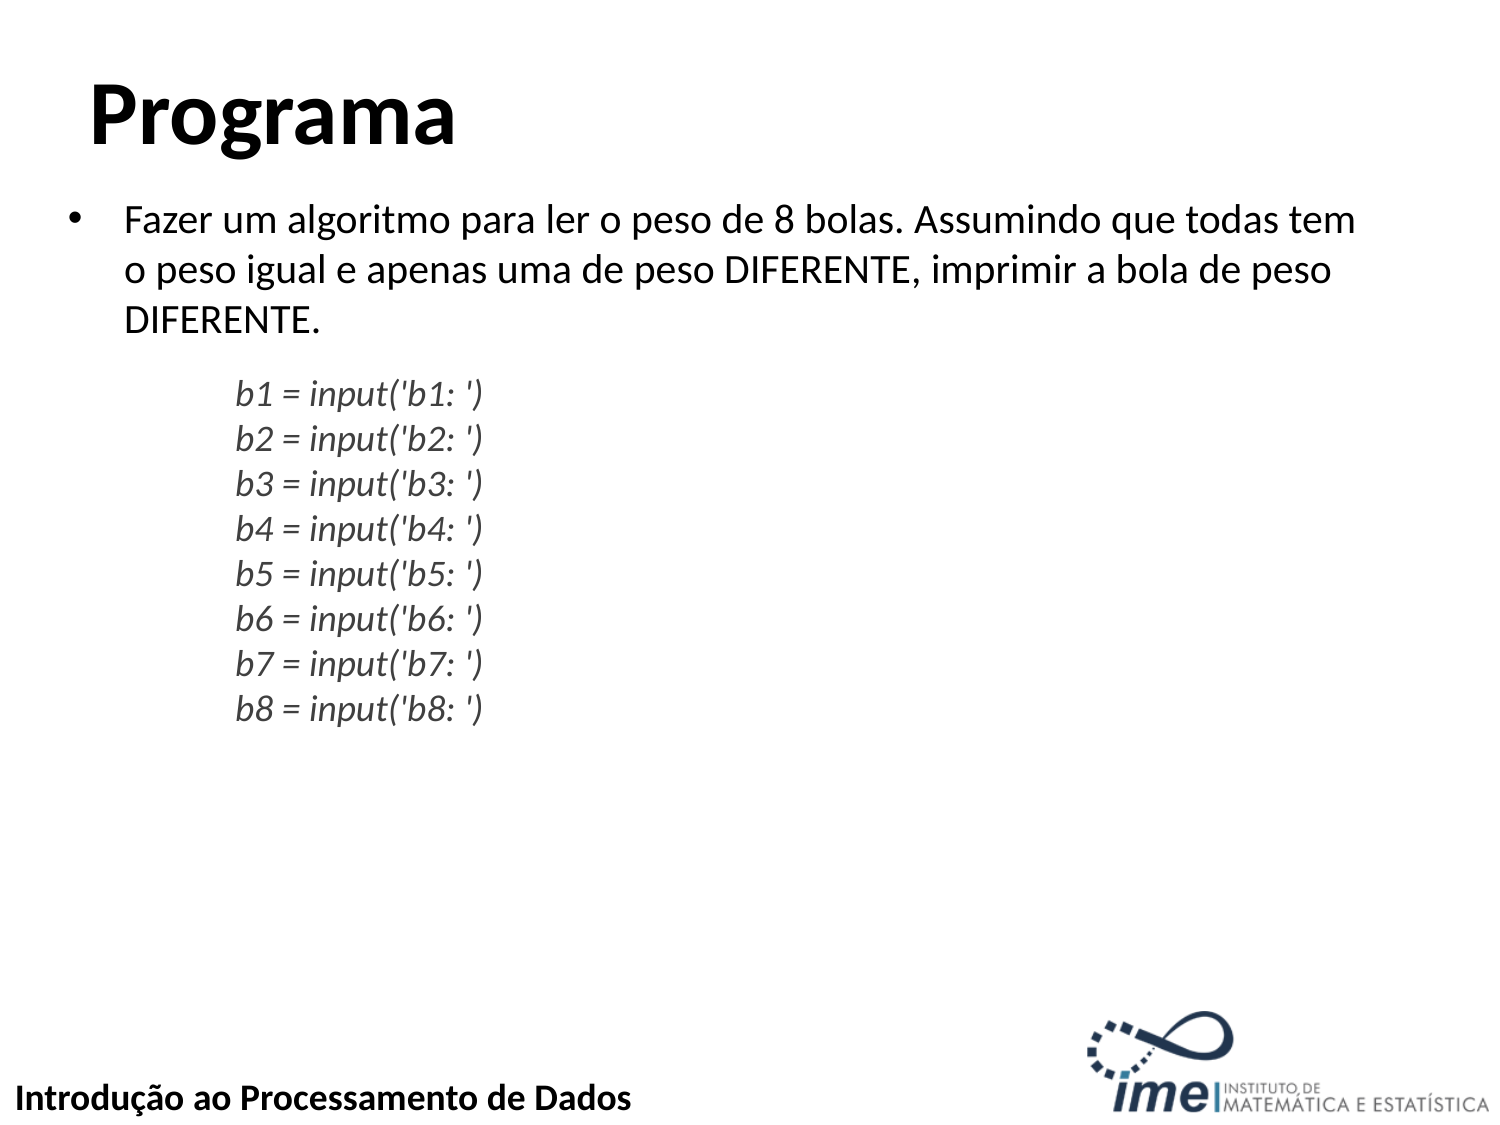

# Programa
Fazer um algoritmo para ler o peso de 8 bolas. Assumindo que todas tem o peso igual e apenas uma de peso DIFERENTE, imprimir a bola de peso DIFERENTE.
b1 = input('b1: ')
b2 = input('b2: ')
b3 = input('b3: ')
b4 = input('b4: ')
b5 = input('b5: ')
b6 = input('b6: ')
b7 = input('b7: ')
b8 = input('b8: ')